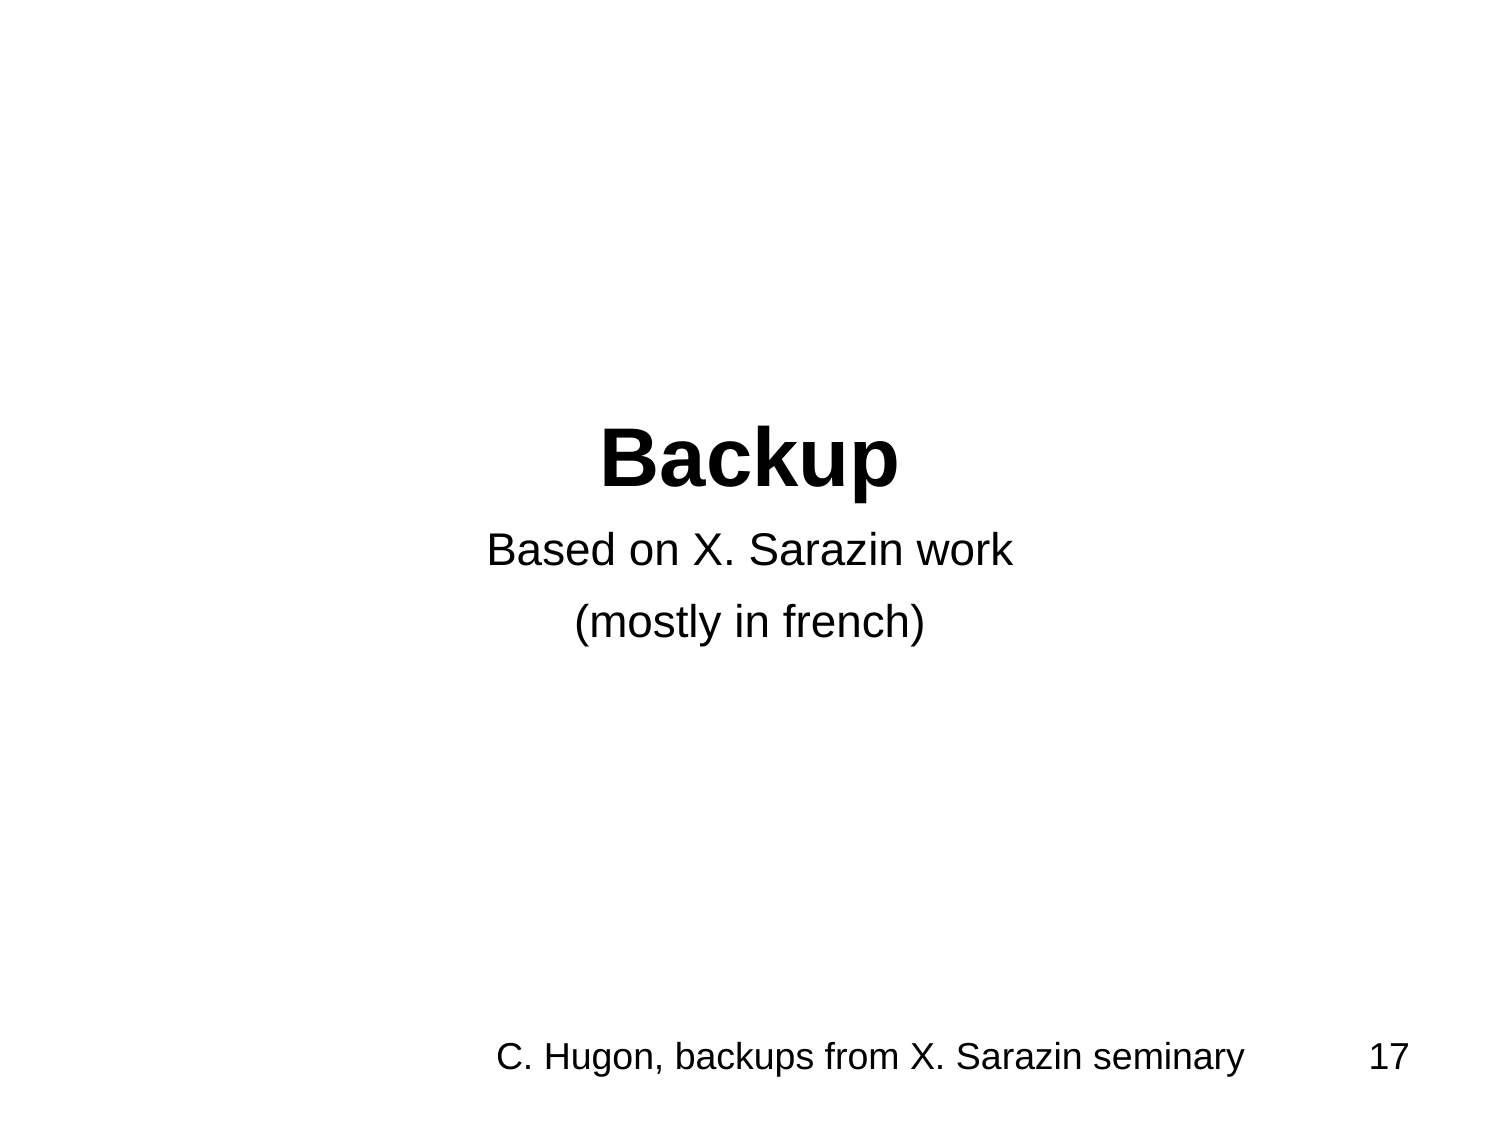

# Backup
Based on X. Sarazin work
(mostly in french)
C. Hugon, backups from X. Sarazin seminary
17